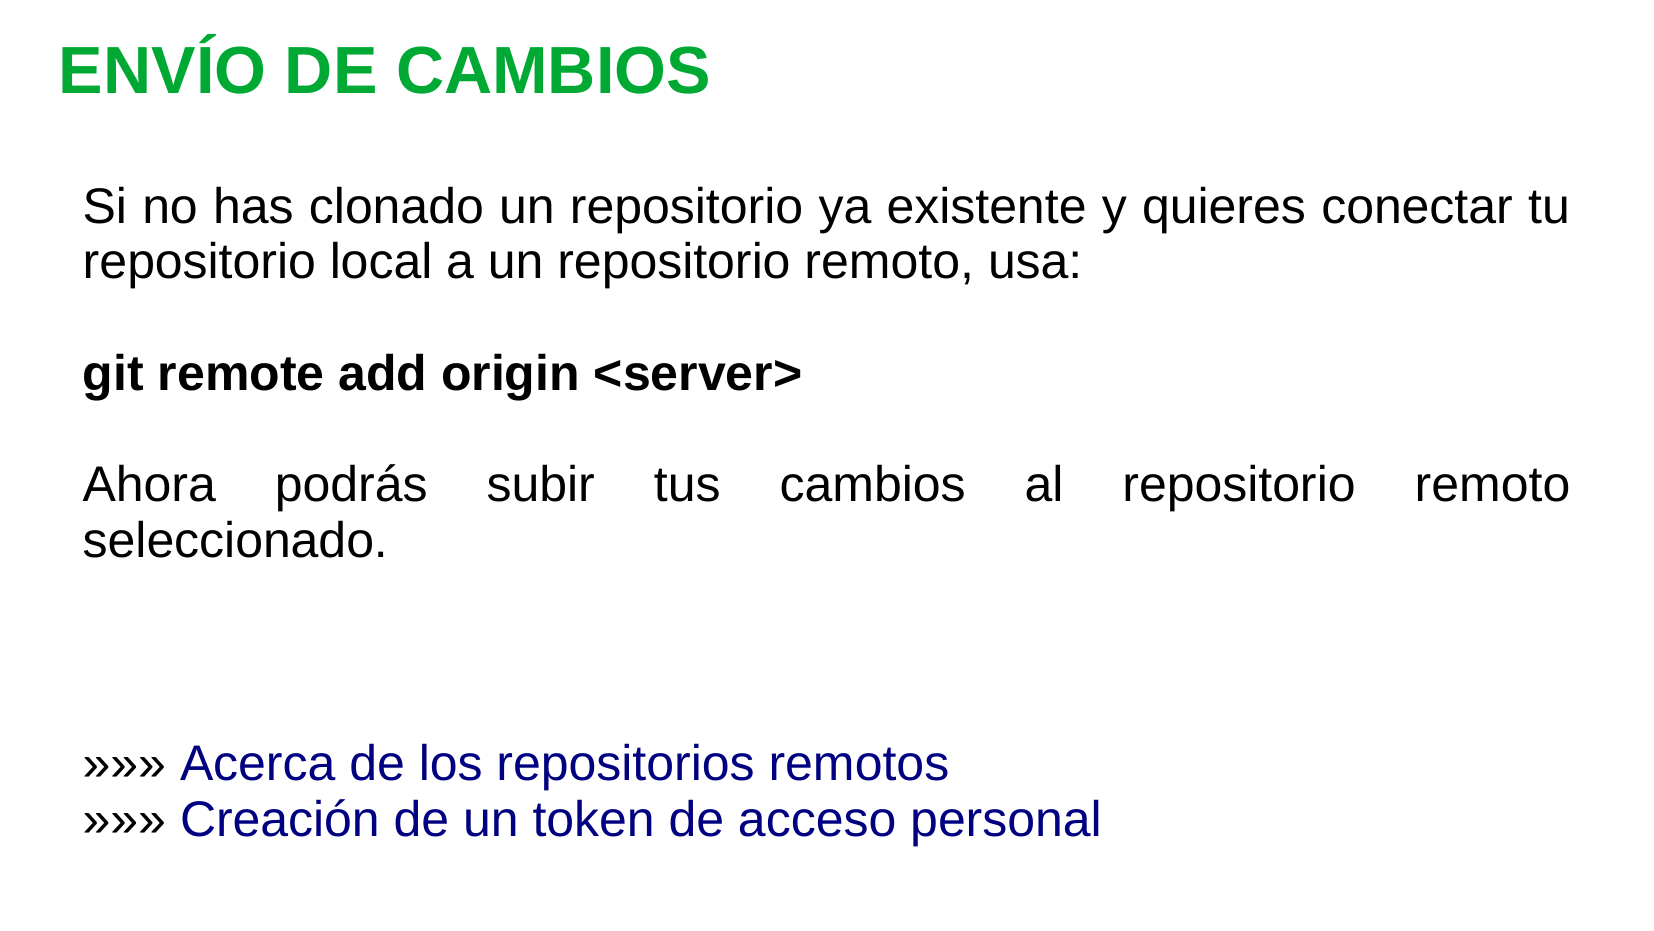

ENVÍO DE CAMBIOS
# Si no has clonado un repositorio ya existente y quieres conectar tu repositorio local a un repositorio remoto, usa:
git remote add origin <server>
Ahora podrás subir tus cambios al repositorio remoto seleccionado.
»»» Acerca de los repositorios remotos
»»» Creación de un token de acceso personal